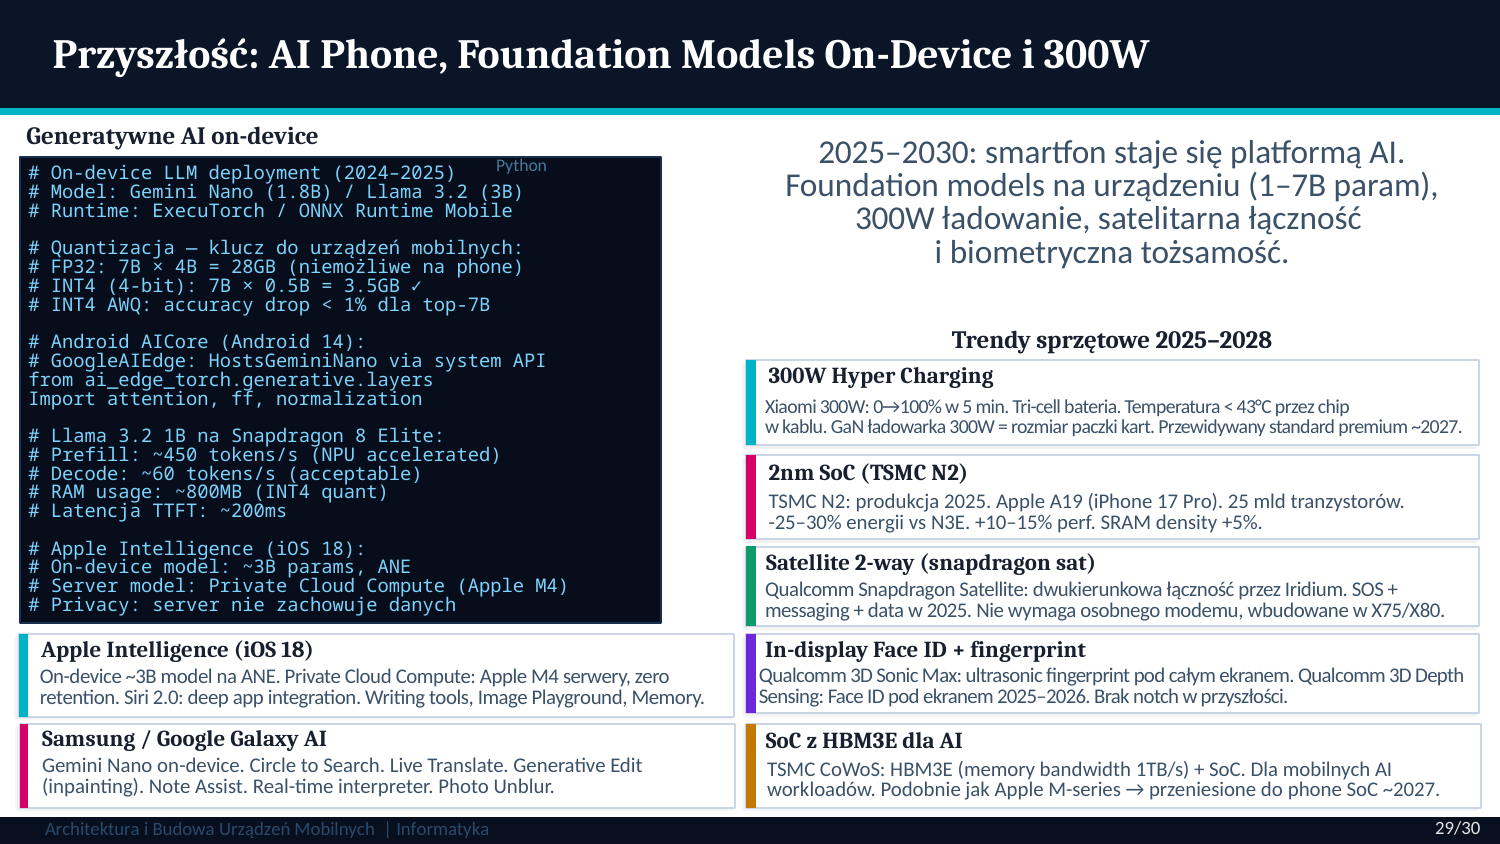

Przyszłość: AI Phone, Foundation Models On-Device i 300W
Generatywne AI on-device
2025–2030: smartfon staje się platformą AI. Foundation models na urządzeniu (1–7B param), 300W ładowanie, satelitarna łączność
i biometryczna tożsamość.
Python
# On-device LLM deployment (2024–2025)
# Model: Gemini Nano (1.8B) / Llama 3.2 (3B)
# Runtime: ExecuTorch / ONNX Runtime Mobile
# Quantizacja — klucz do urządzeń mobilnych:
# FP32: 7B × 4B = 28GB (niemożliwe na phone)
# INT4 (4-bit): 7B × 0.5B = 3.5GB ✓
# INT4 AWQ: accuracy drop < 1% dla top-7B
# Android AICore (Android 14):
# GoogleAIEdge: HostsGeminiNano via system API
from ai_edge_torch.generative.layers
Import attention, ff, normalization
# Llama 3.2 1B na Snapdragon 8 Elite:
# Prefill: ~450 tokens/s (NPU accelerated)
# Decode: ~60 tokens/s (acceptable)
# RAM usage: ~800MB (INT4 quant)
# Latencja TTFT: ~200ms
# Apple Intelligence (iOS 18):
# On-device model: ~3B params, ANE
# Server model: Private Cloud Compute (Apple M4)
# Privacy: server nie zachowuje danych
Trendy sprzętowe 2025–2028
300W Hyper Charging
Xiaomi 300W: 0→100% w 5 min. Tri-cell bateria. Temperatura < 43°C przez chip
w kablu. GaN ładowarka 300W = rozmiar paczki kart. Przewidywany standard premium ~2027.
2nm SoC (TSMC N2)
TSMC N2: produkcja 2025. Apple A19 (iPhone 17 Pro). 25 mld tranzystorów.
-25–30% energii vs N3E. +10–15% perf. SRAM density +5%.
Satellite 2-way (snapdragon sat)
Qualcomm Snapdragon Satellite: dwukierunkowa łączność przez Iridium. SOS + messaging + data w 2025. Nie wymaga osobnego modemu, wbudowane w X75/X80.
In-display Face ID + fingerprint
Apple Intelligence (iOS 18)
On-device ~3B model na ANE. Private Cloud Compute: Apple M4 serwery, zero retention. Siri 2.0: deep app integration. Writing tools, Image Playground, Memory.
Qualcomm 3D Sonic Max: ultrasonic fingerprint pod całym ekranem. Qualcomm 3D Depth Sensing: Face ID pod ekranem 2025–2026. Brak notch w przyszłości.
SoC z HBM3E dla AI
Samsung / Google Galaxy AI
Gemini Nano on-device. Circle to Search. Live Translate. Generative Edit (inpainting). Note Assist. Real-time interpreter. Photo Unblur.
TSMC CoWoS: HBM3E (memory bandwidth 1TB/s) + SoC. Dla mobilnych AI workloadów. Podobnie jak Apple M-series → przeniesione do phone SoC ~2027.
Architektura i Budowa Urządzeń Mobilnych | Informatyka